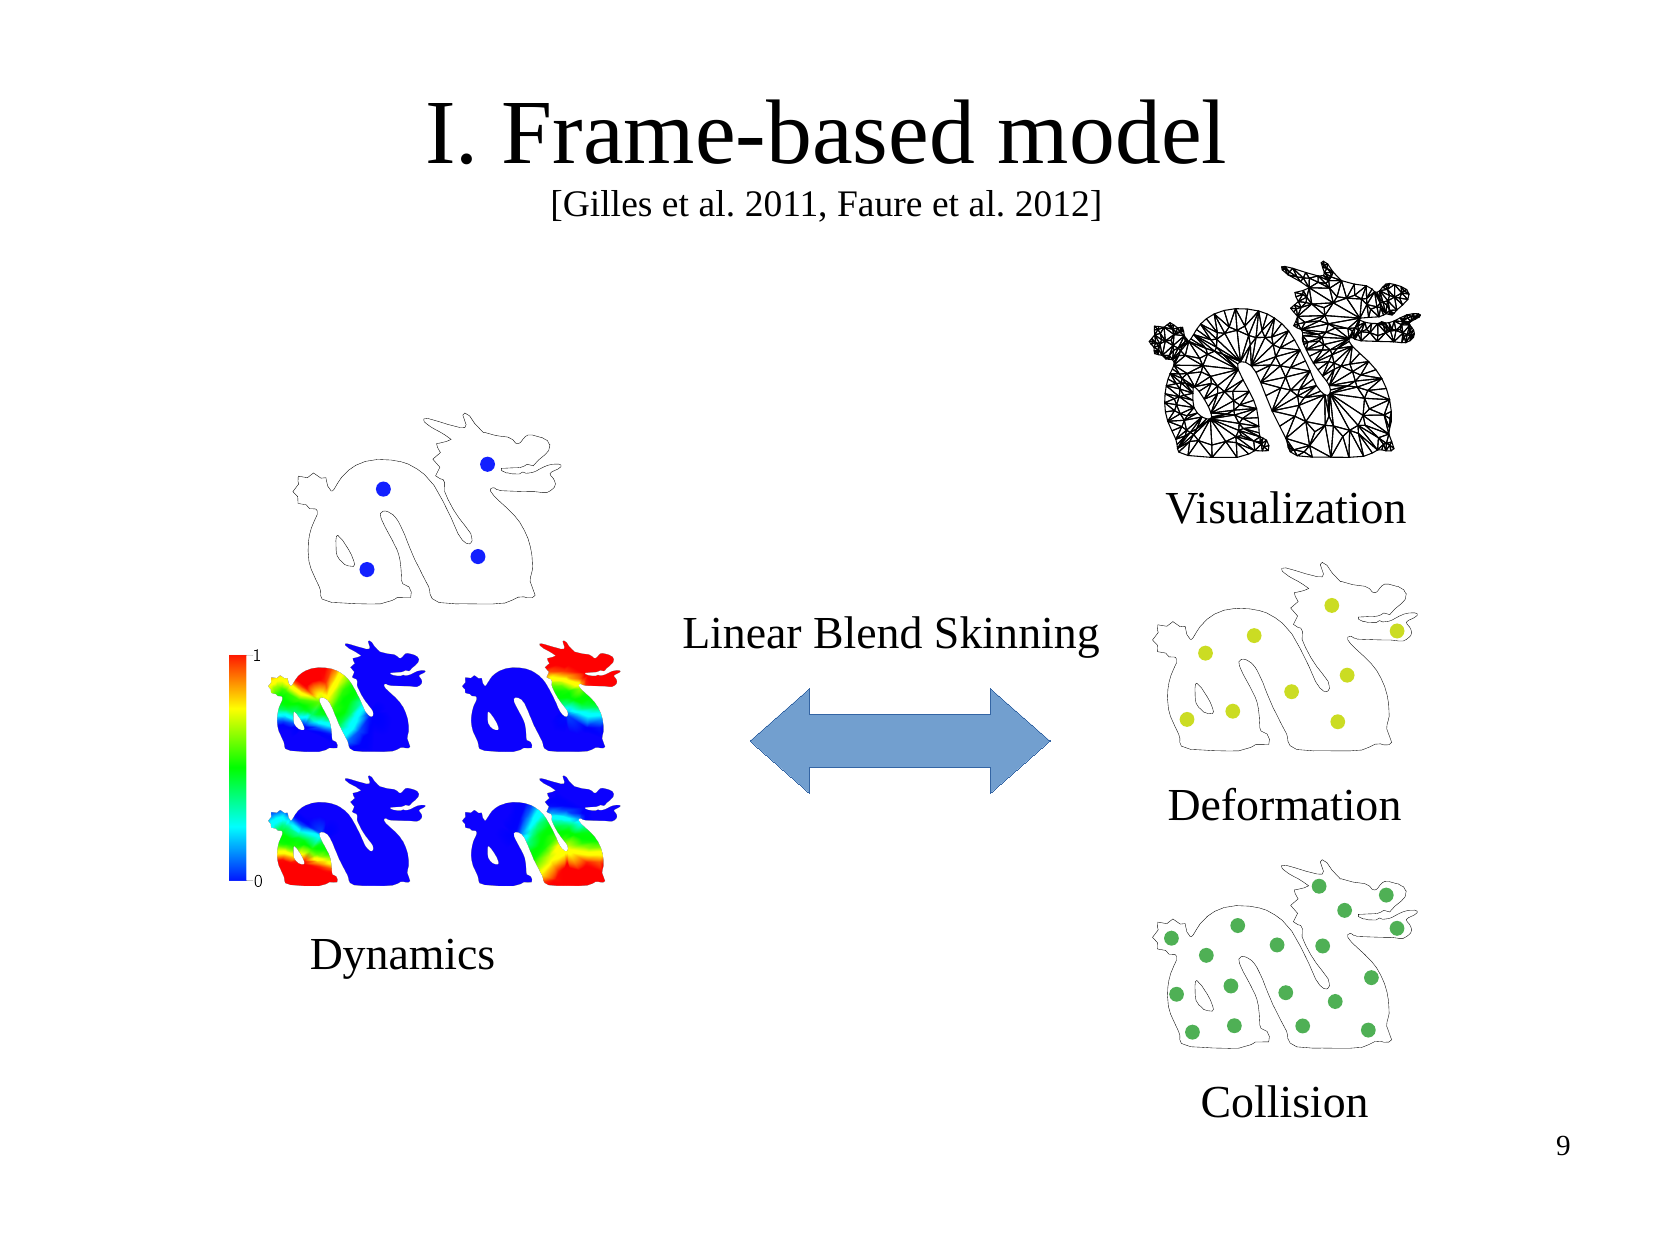

# I. Frame-based model [Gilles et al. 2011, Faure et al. 2012]
Visualization
Deformation
Collision
Dynamics
Linear Blend Skinning
9